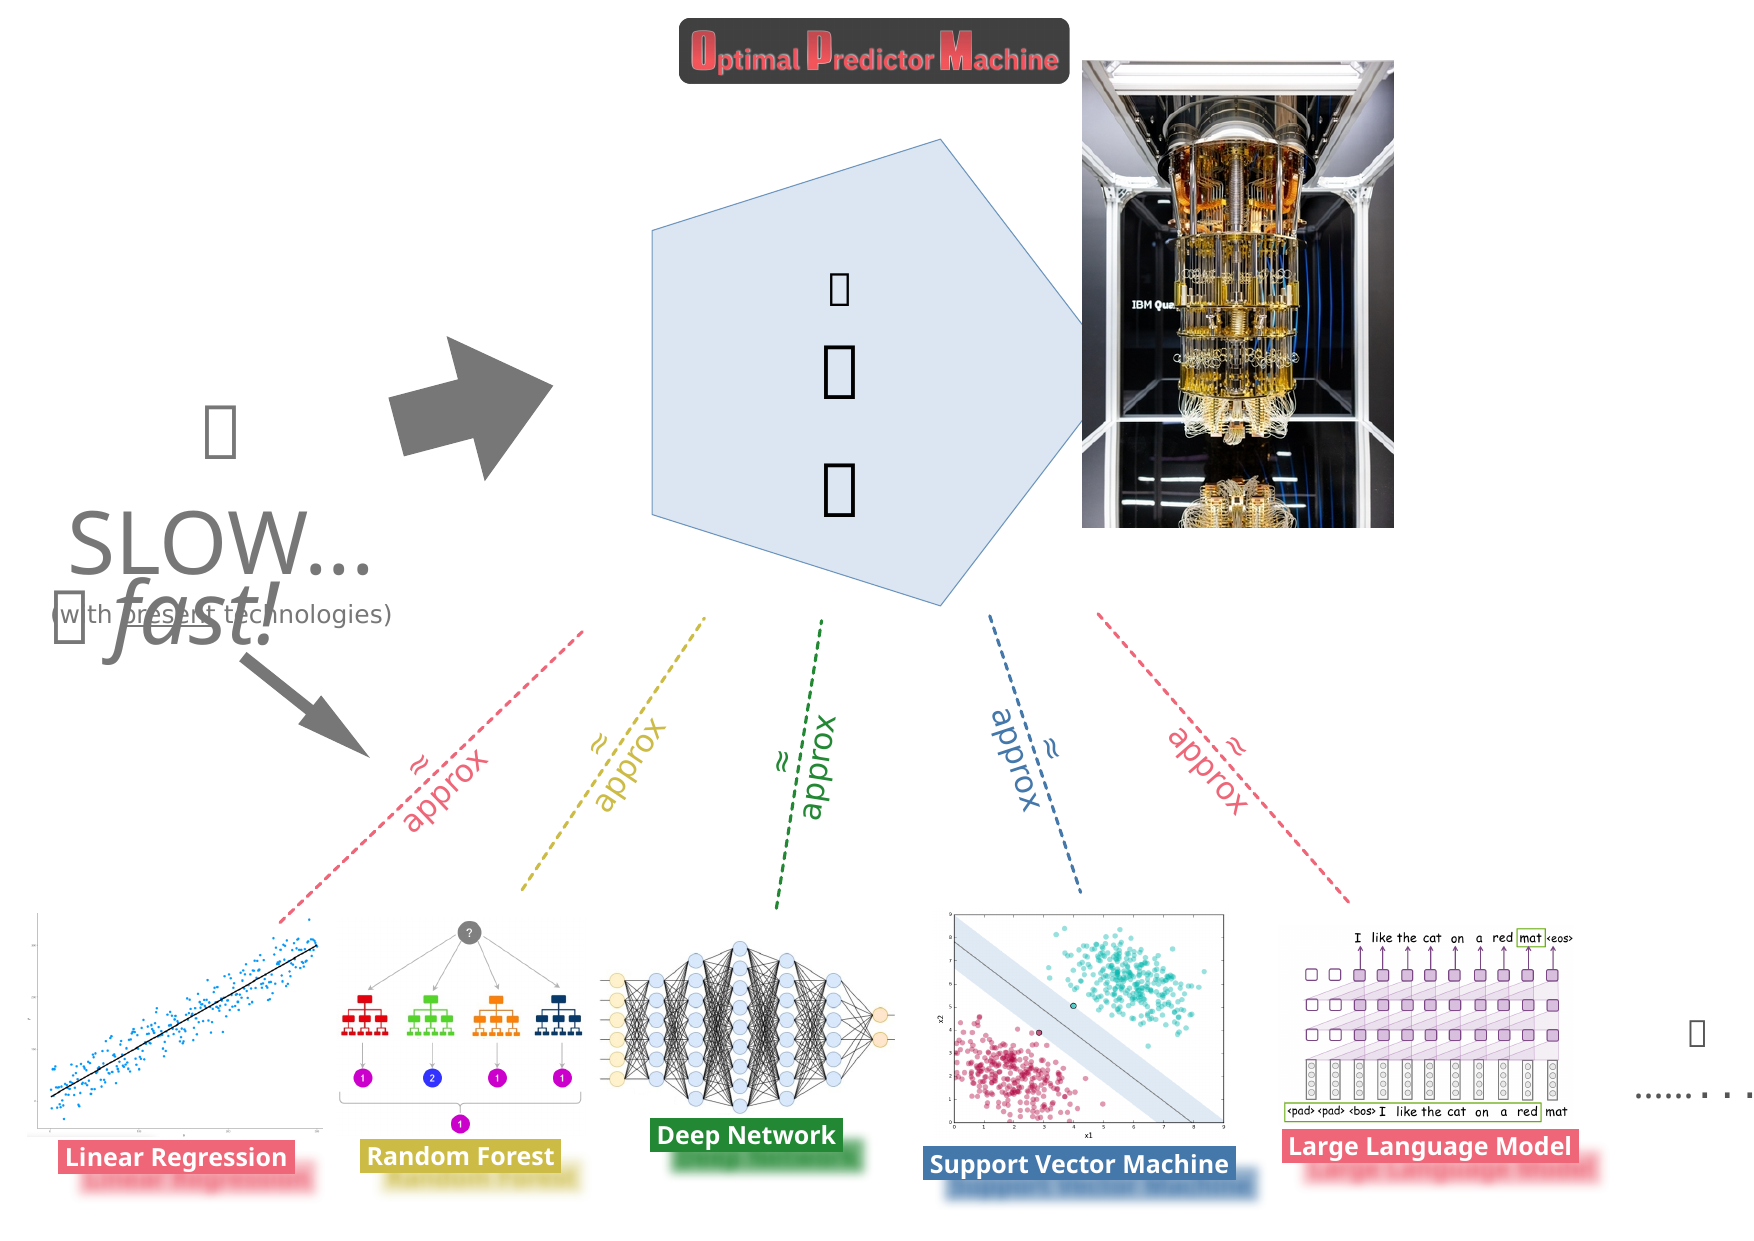




 SLOW...
(with present technologies)
 fast!
≈
approx
≈
approx
≈
approx
≈
approx
≈
approx
 Support Vector Machine
 Linear Regression
 Random Forest
 Large Language Model
 Deep Network

.........